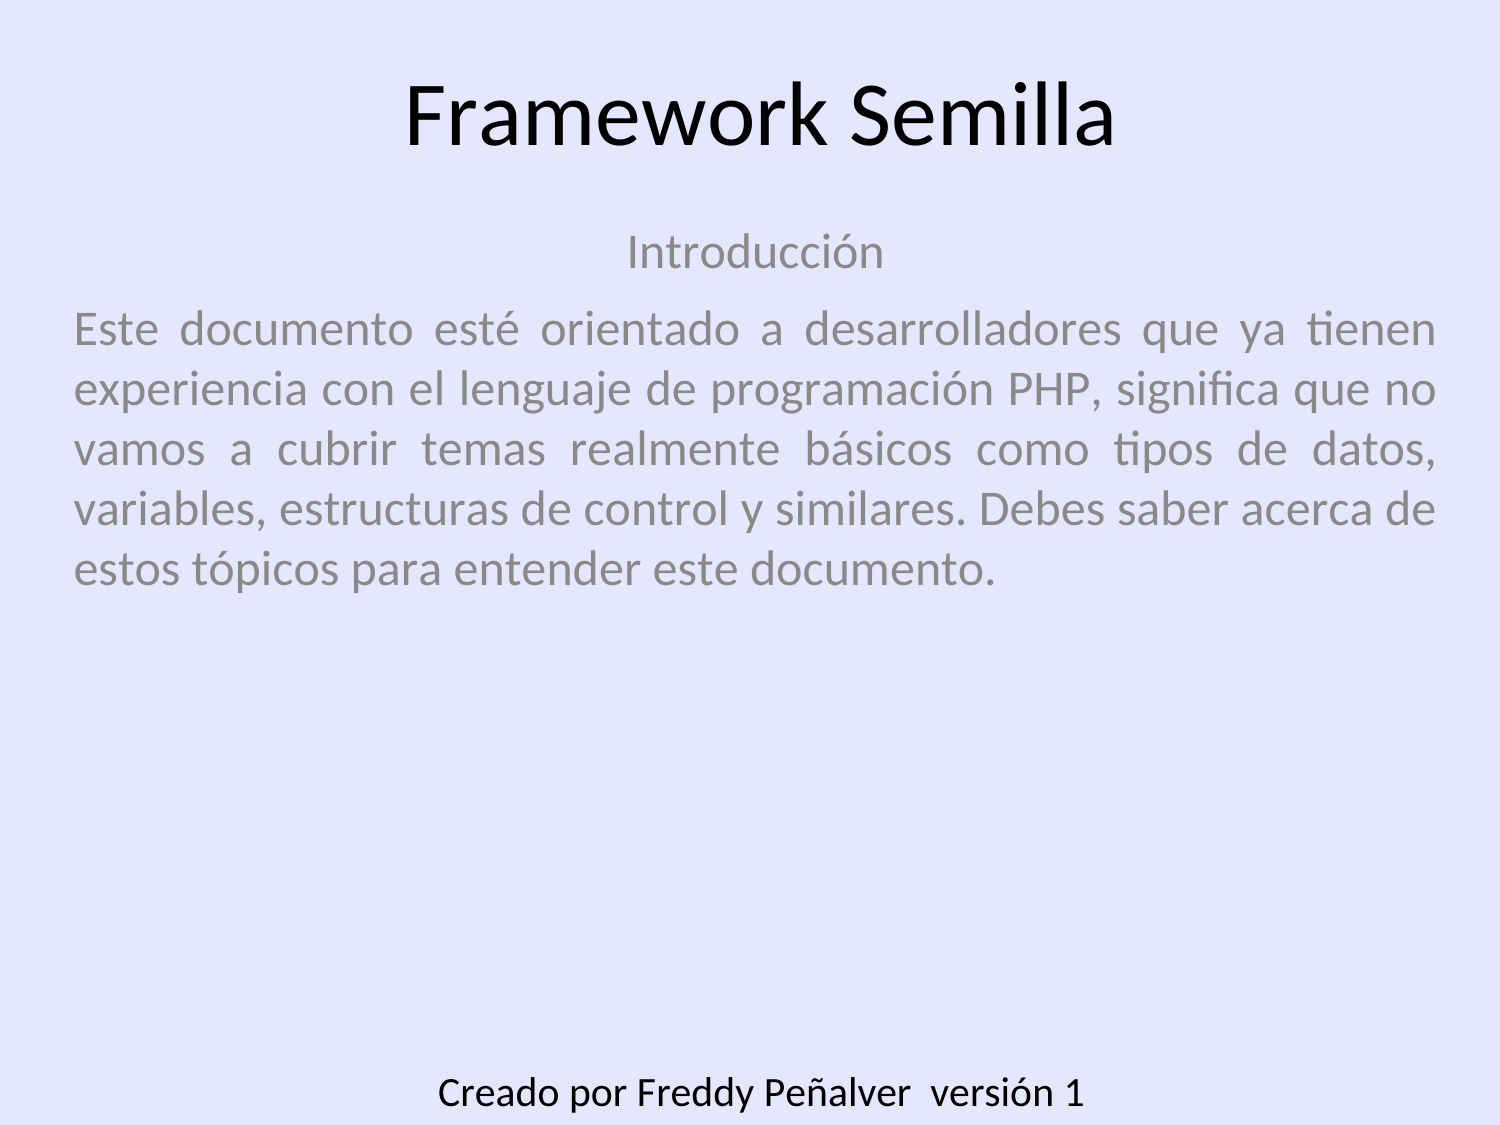

Framework Semilla
Introducción
Este documento esté orientado a desarrolladores que ya tienen experiencia con el lenguaje de programación PHP, significa que no vamos a cubrir temas realmente básicos como tipos de datos, variables, estructuras de control y similares. Debes saber acerca de estos tópicos para entender este documento.
Creado por Freddy Peñalver versión 1